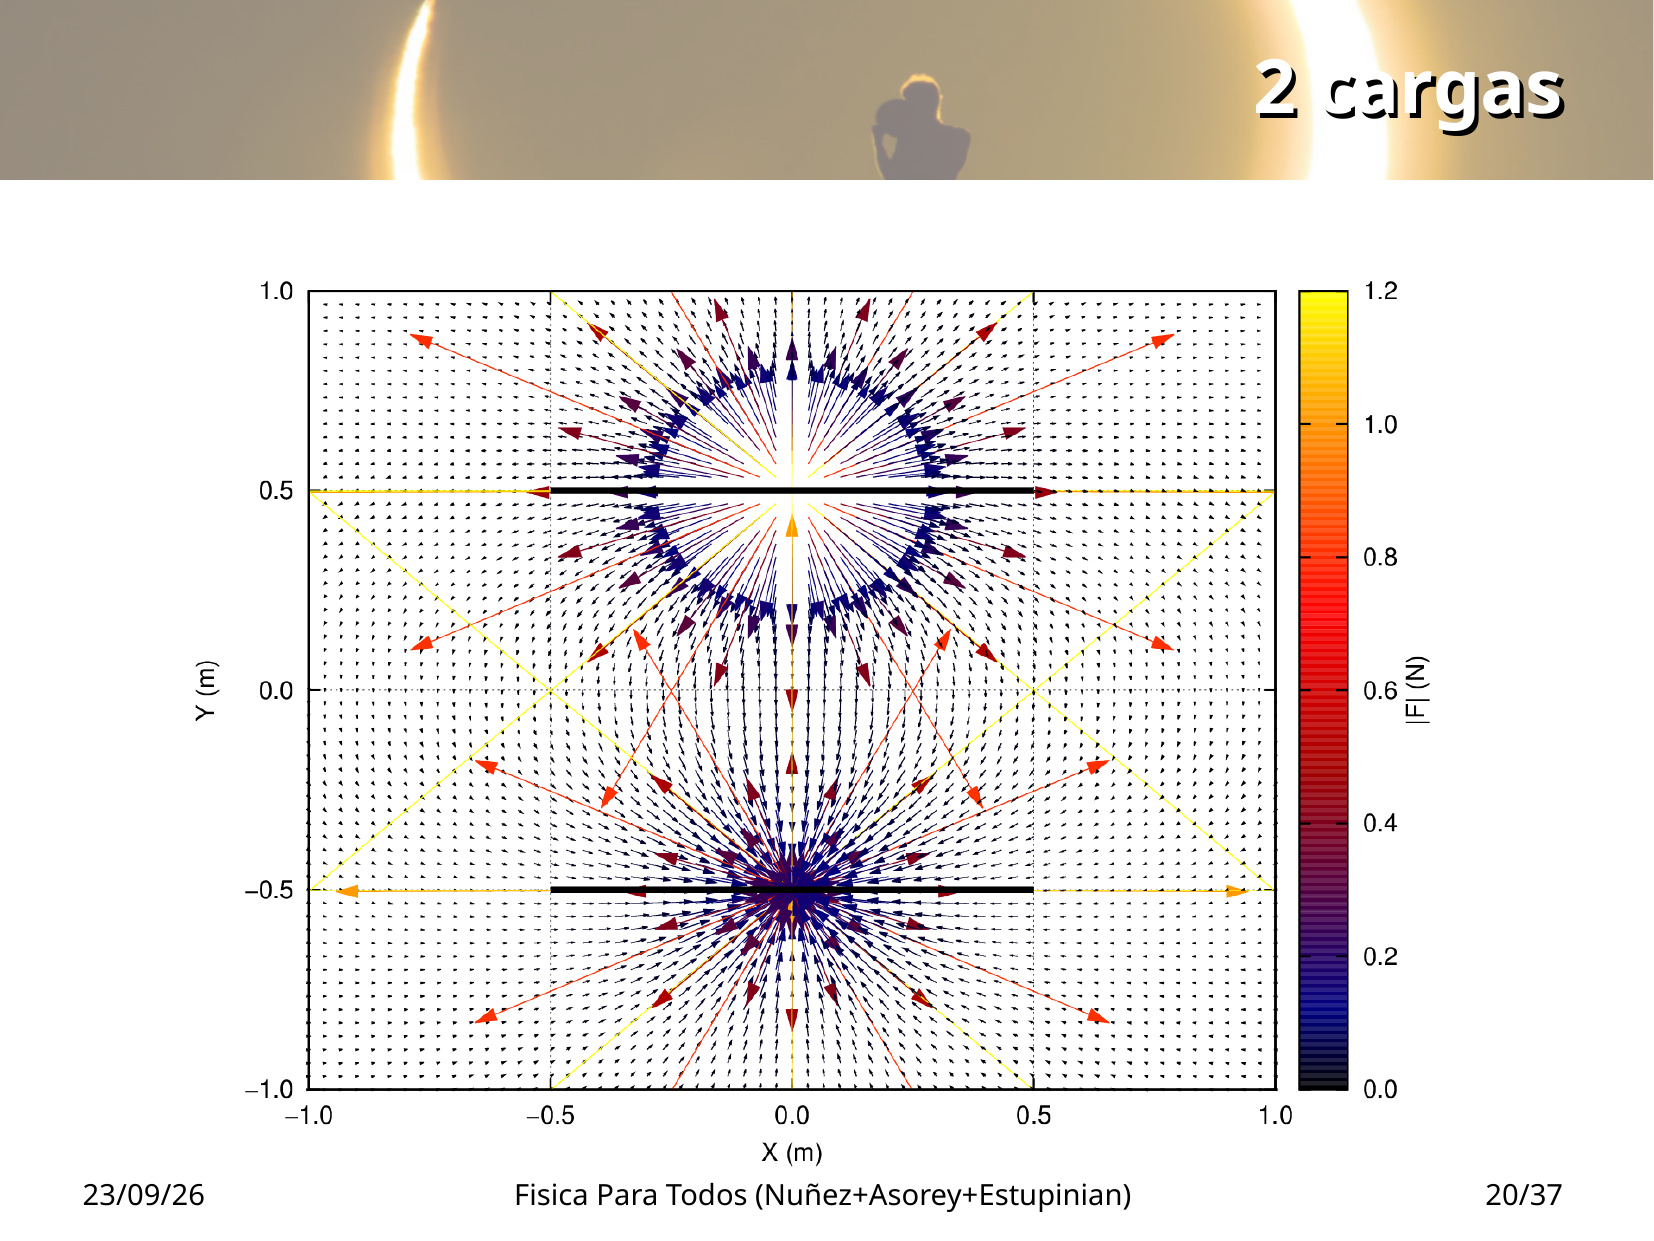

# 2 cargas
Fisica Para Todos (Nuñez+Asorey+Estupinian)
20